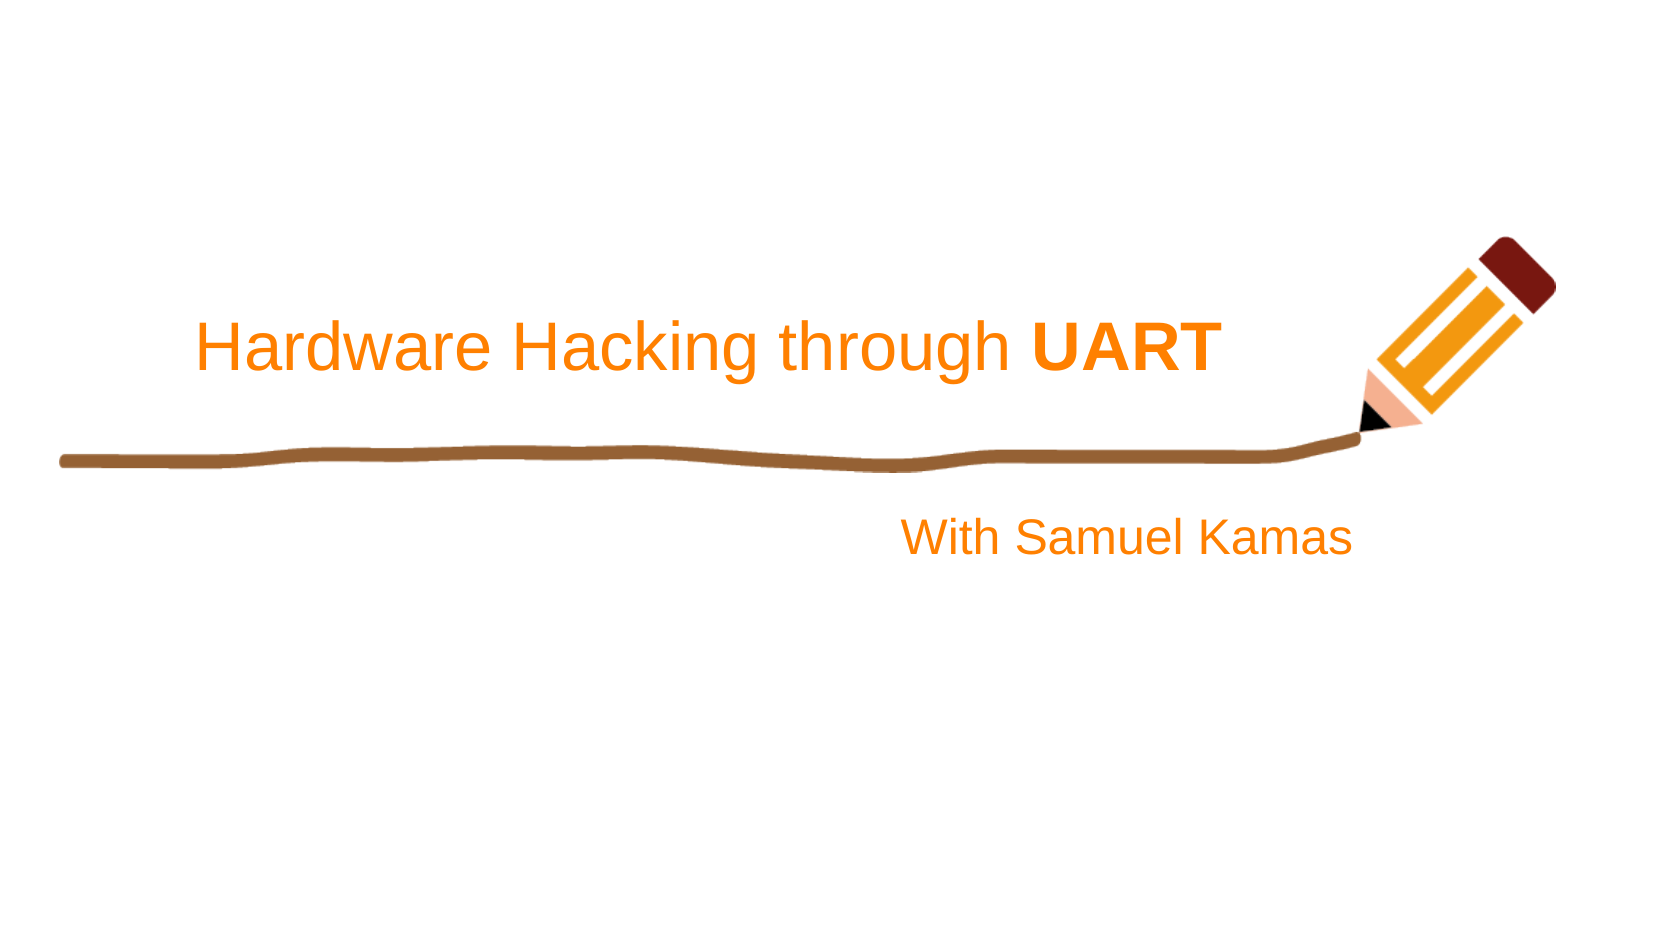

# Hardware Hacking through UART
With Samuel Kamas